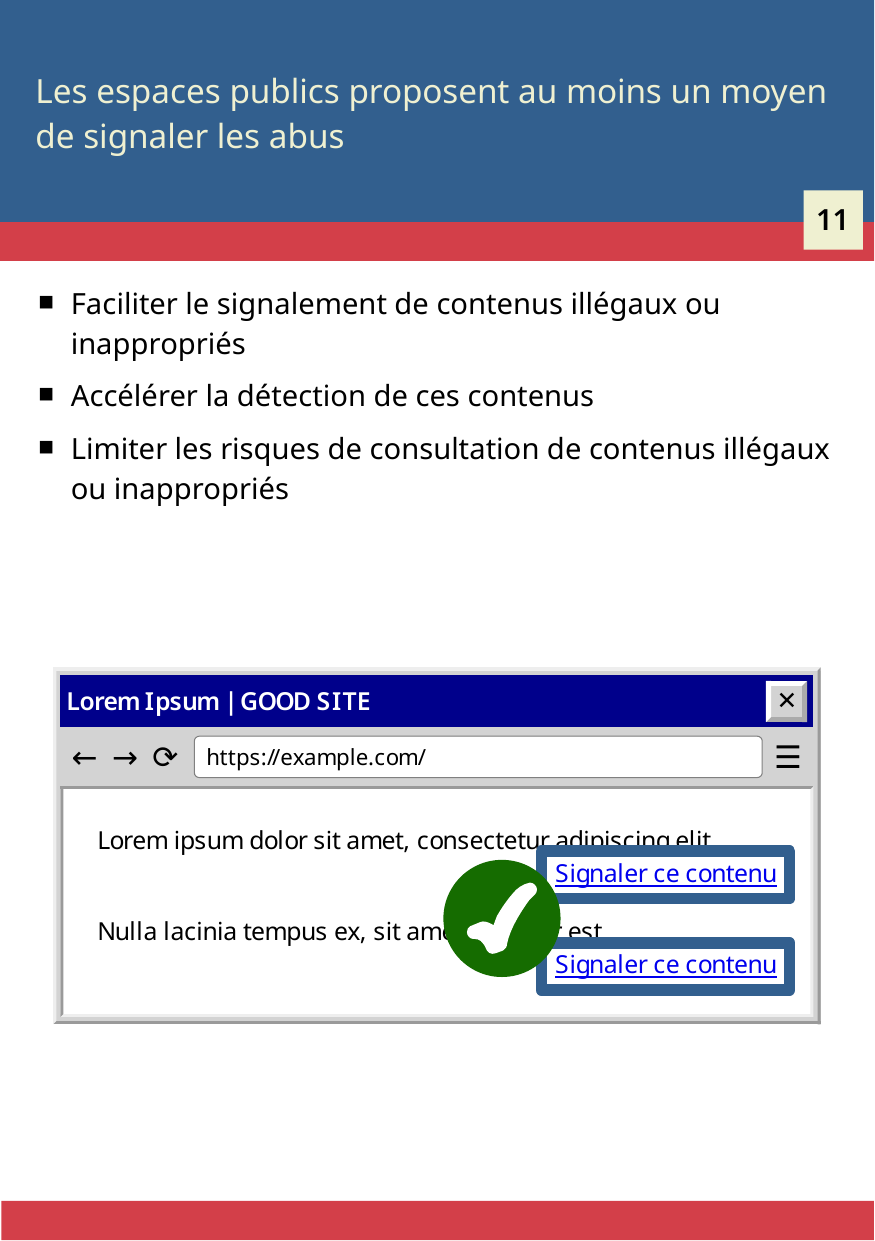

# Les espaces publics proposent au moins un moyen de signaler les abus
11
Faciliter le signalement de contenus illégaux ou inappropriés
Accélérer la détection de ces contenus
Limiter les risques de consultation de contenus illégaux ou inappropriés